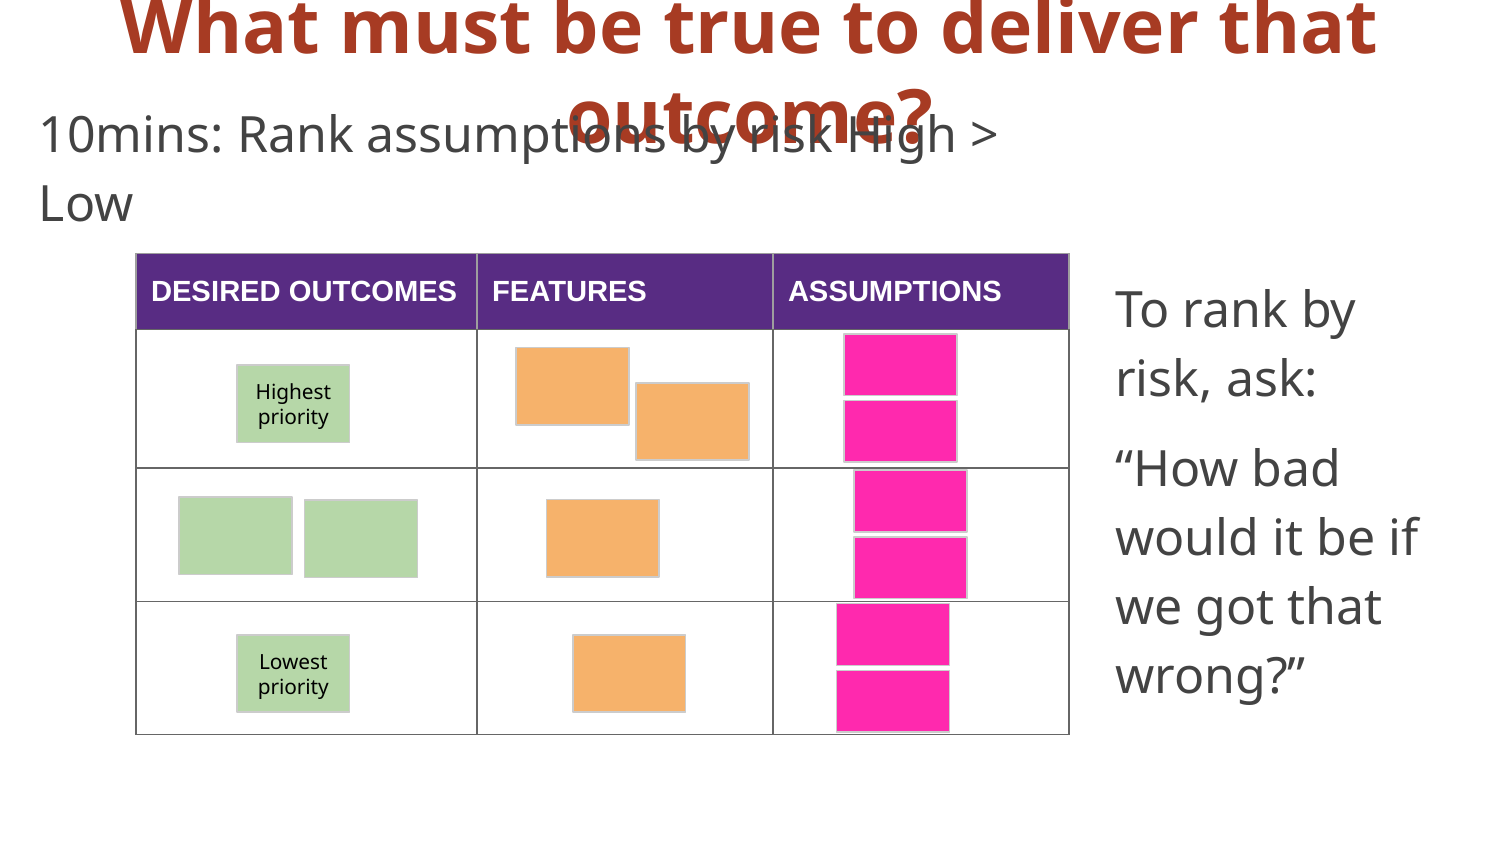

What must be true to deliver that outcome?
10mins: Rank assumptions by risk High > Low
| DESIRED OUTCOMES | FEATURES | ASSUMPTIONS |
| --- | --- | --- |
| | | |
| | | |
| | | |
To rank by risk, ask:
“How bad would it be if we got that wrong?”
Highest priority
Lowest priority